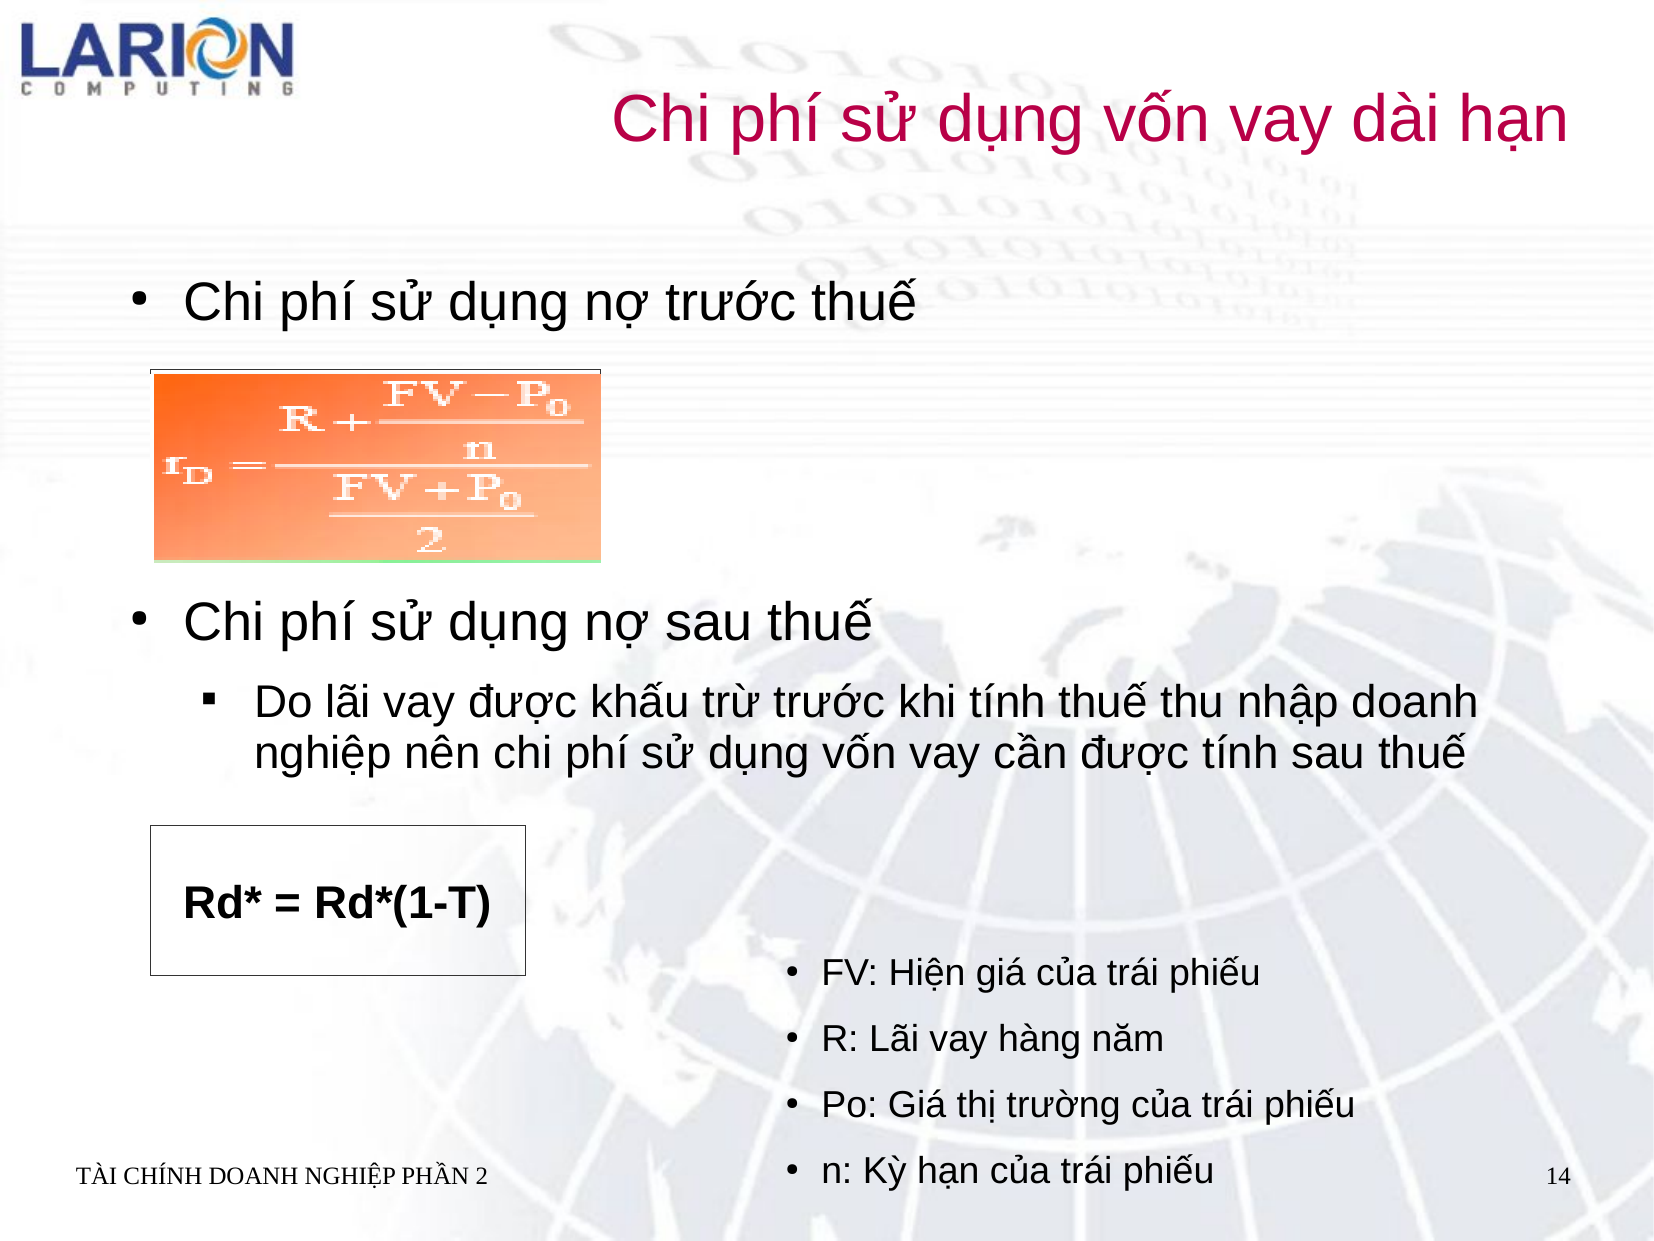

# Chi phí sử dụng vốn vay dài hạn
Chi phí sử dụng nợ trước thuế
Chi phí sử dụng nợ sau thuế
Do lãi vay được khấu trừ trước khi tính thuế thu nhập doanh nghiệp nên chi phí sử dụng vốn vay cần được tính sau thuế
Rd* = Rd*(1-T)
FV: Hiện giá của trái phiếu
R: Lãi vay hàng năm
Po: Giá thị trường của trái phiếu
n: Kỳ hạn của trái phiếu
TÀI CHÍNH DOANH NGHIỆP PHẦN 2
14